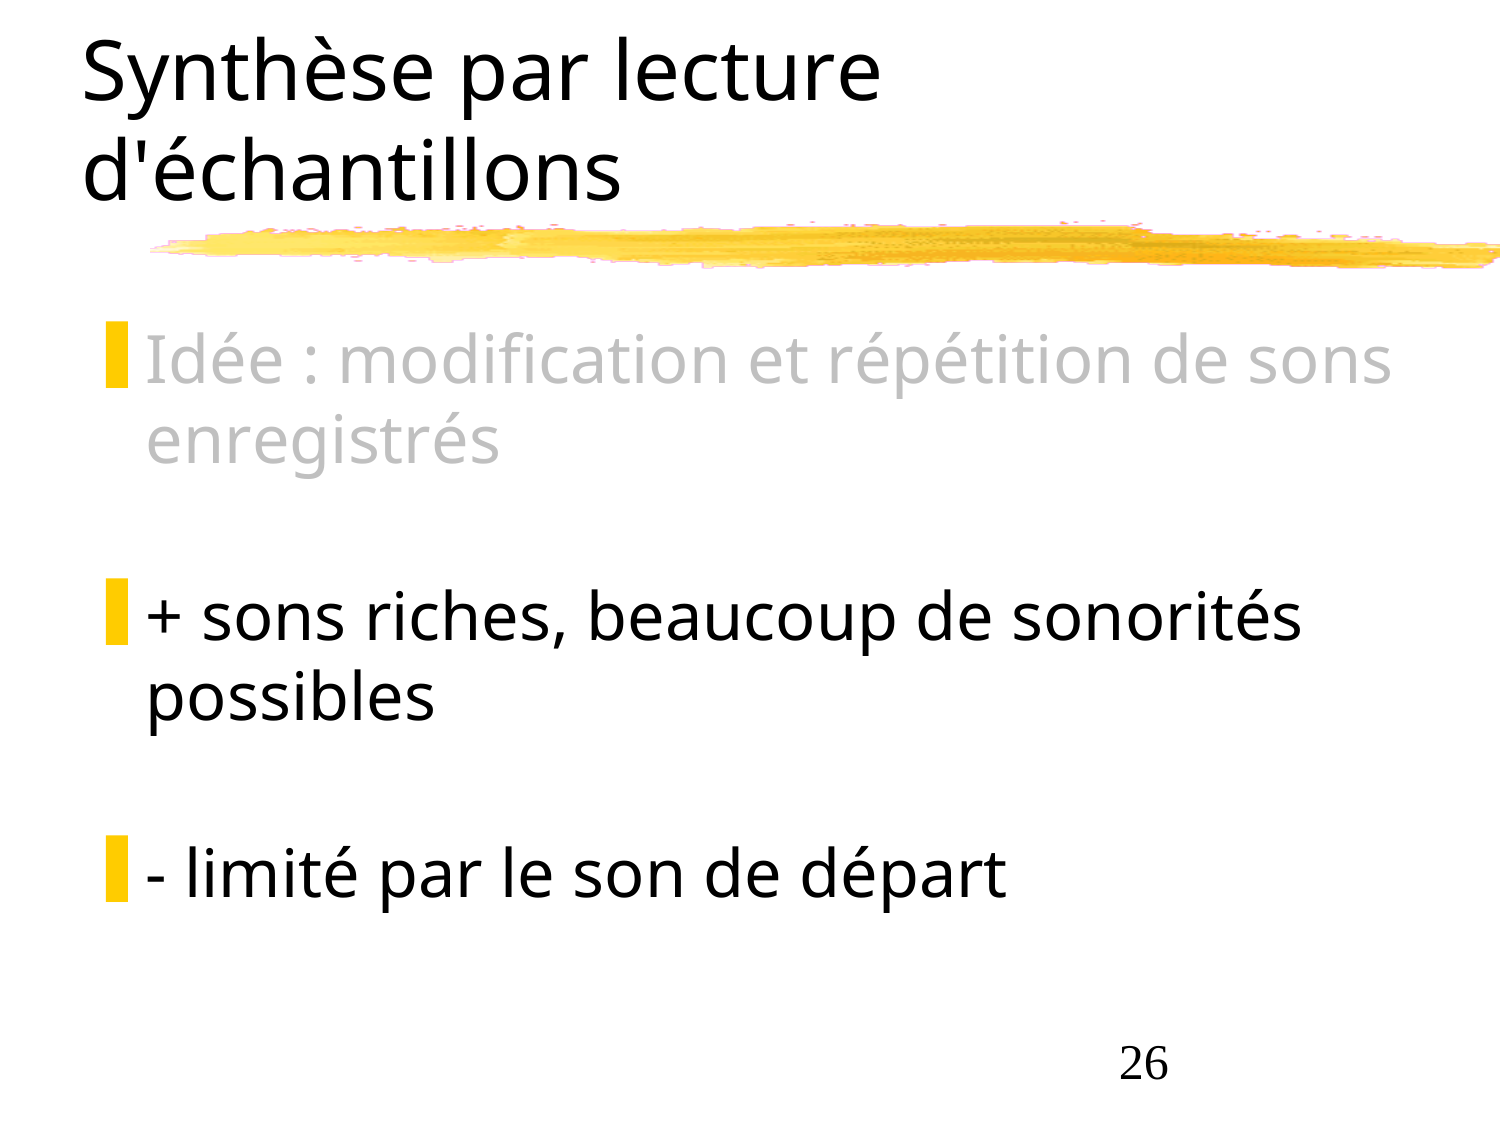

# Synthèse par lecture d'échantillons
Idée : modification et répétition de sons enregistrés
+ sons riches, beaucoup de sonorités possibles
- limité par le son de départ
26